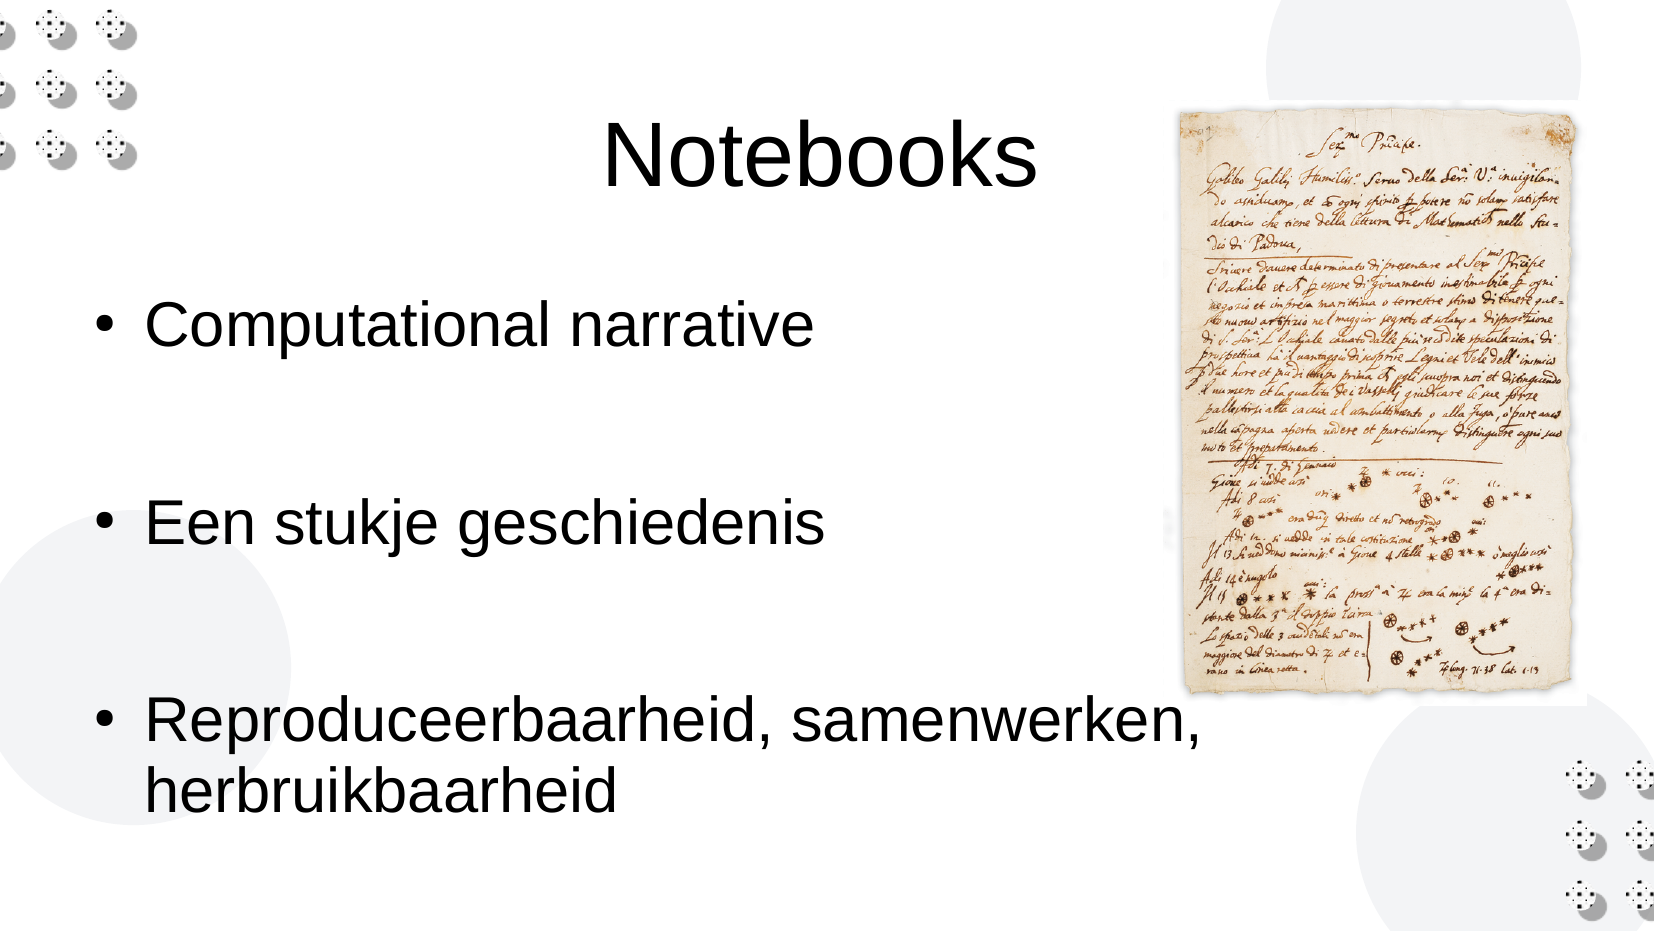

# Notebooks
Computational narrative
Een stukje geschiedenis
Reproduceerbaarheid, samenwerken, herbruikbaarheid